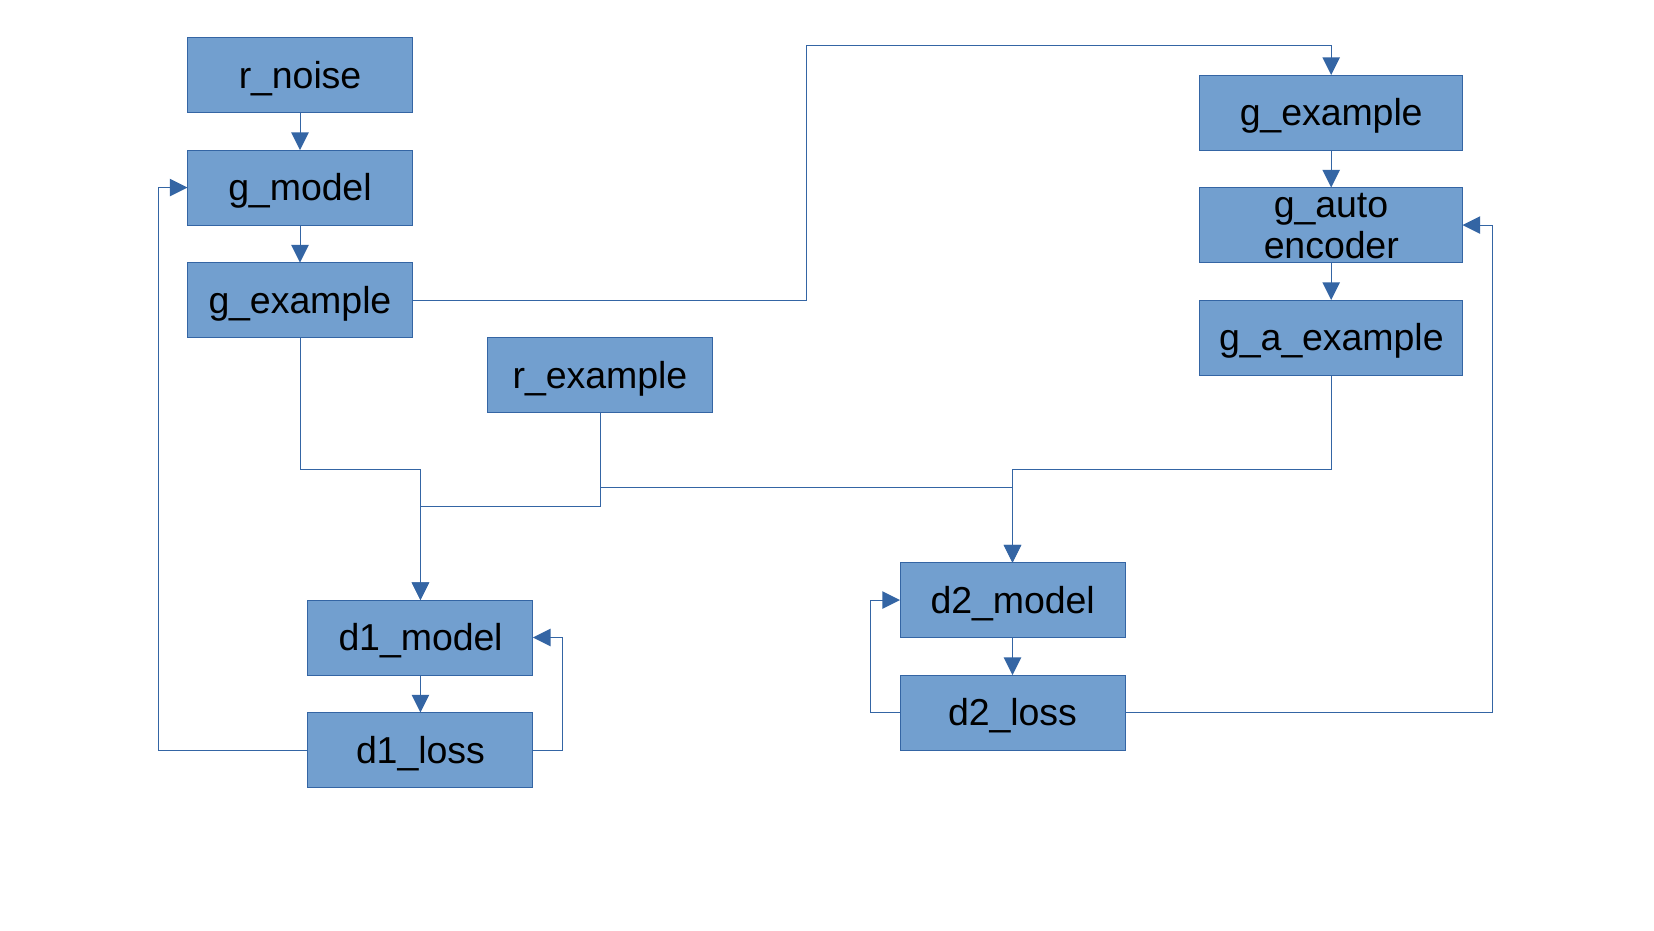

r_noise
g_example
g_model
g_auto
encoder
g_example
g_a_example
r_example
d2_model
d1_model
d2_loss
d1_loss